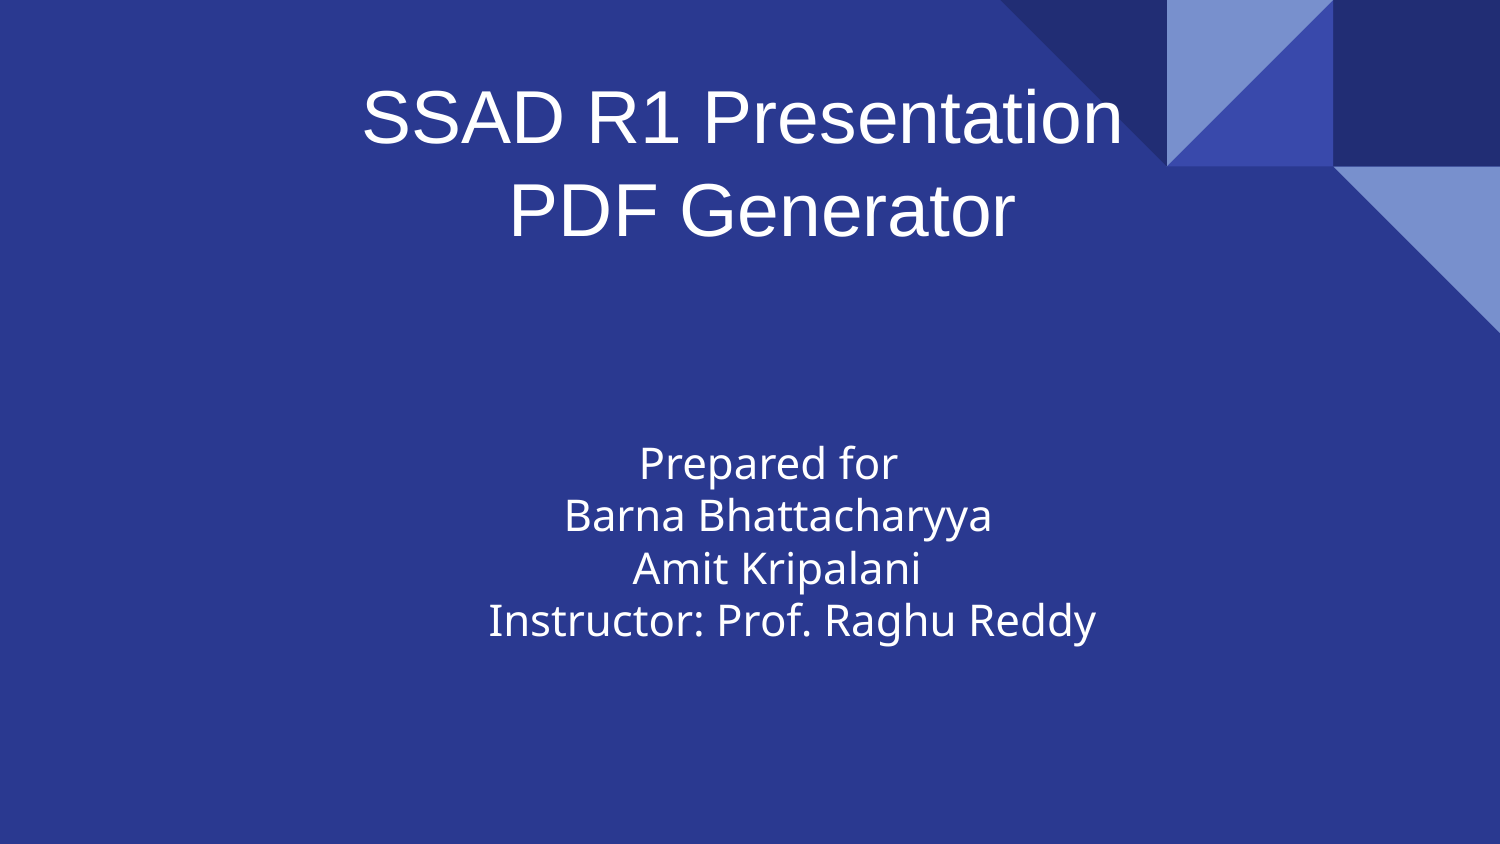

# SSAD R1 Presentation PDF Generator
Prepared for
Barna Bhattacharyya
				Amit Kripalani
Instructor: Prof. Raghu Reddy